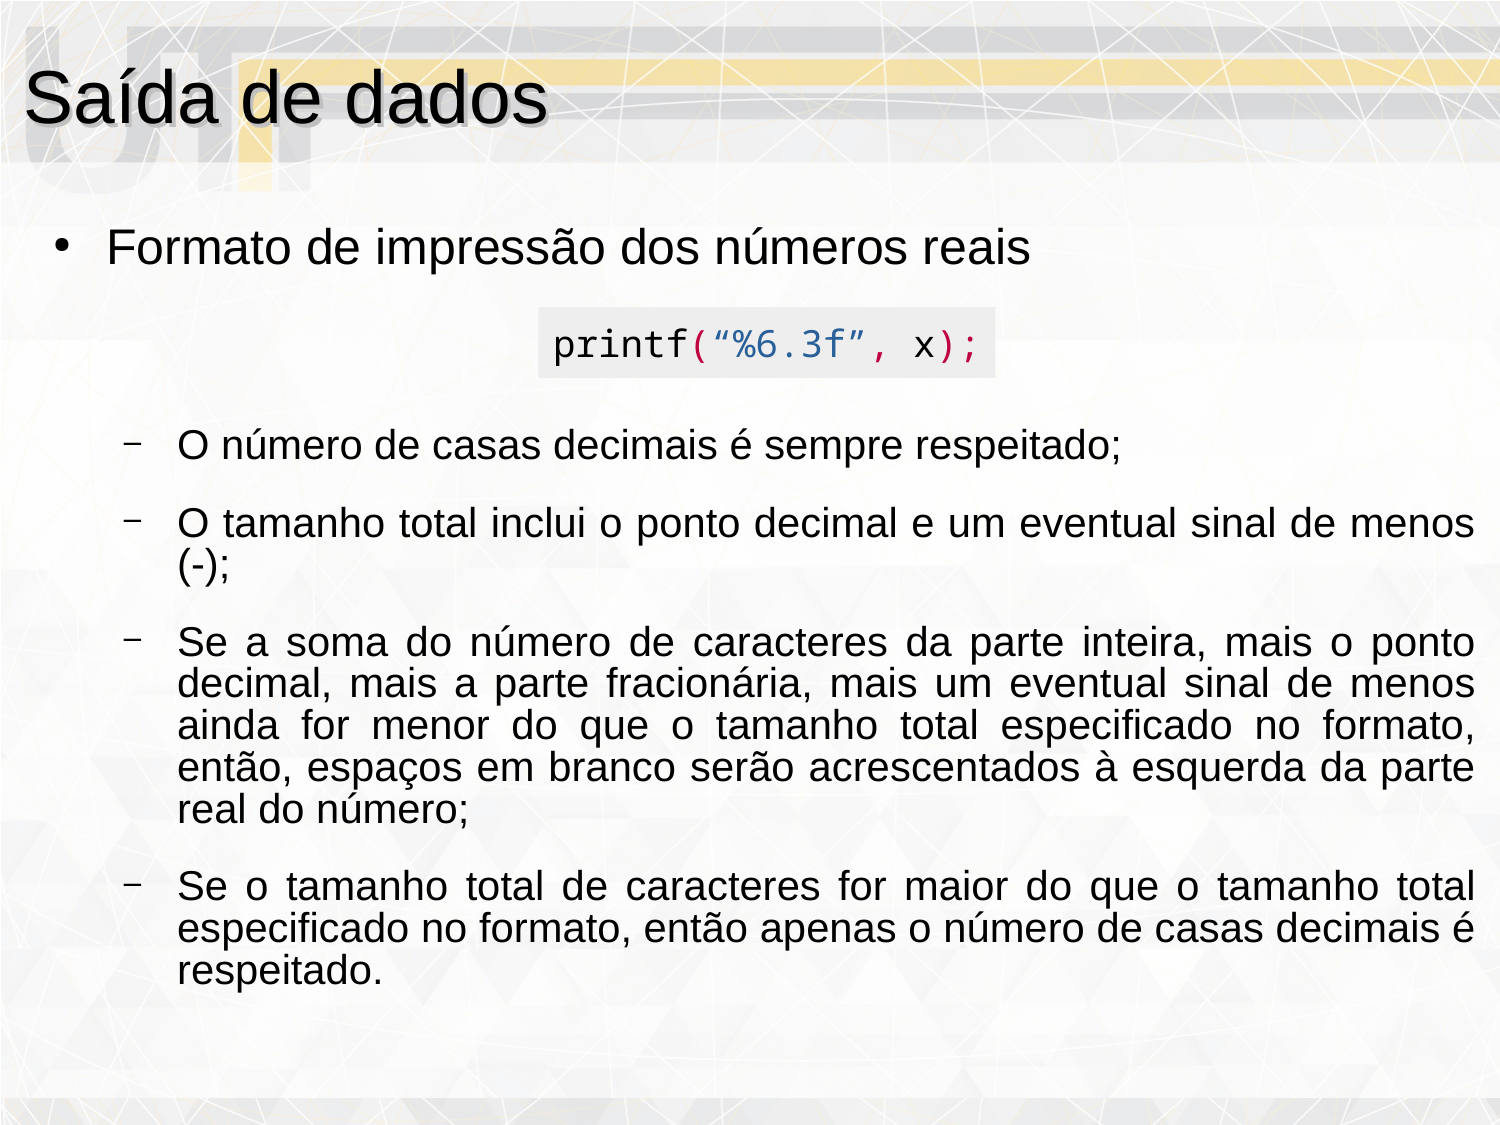

# Saída de dados
Formato de impressão dos números reais
O número de casas decimais é sempre respeitado;
O tamanho total inclui o ponto decimal e um eventual sinal de menos (-);
Se a soma do número de caracteres da parte inteira, mais o ponto decimal, mais a parte fracionária, mais um eventual sinal de menos ainda for menor do que o tamanho total especificado no formato, então, espaços em branco serão acrescentados à esquerda da parte real do número;
Se o tamanho total de caracteres for maior do que o tamanho total especificado no formato, então apenas o número de casas decimais é respeitado.
printf(“%6.3f”, x);